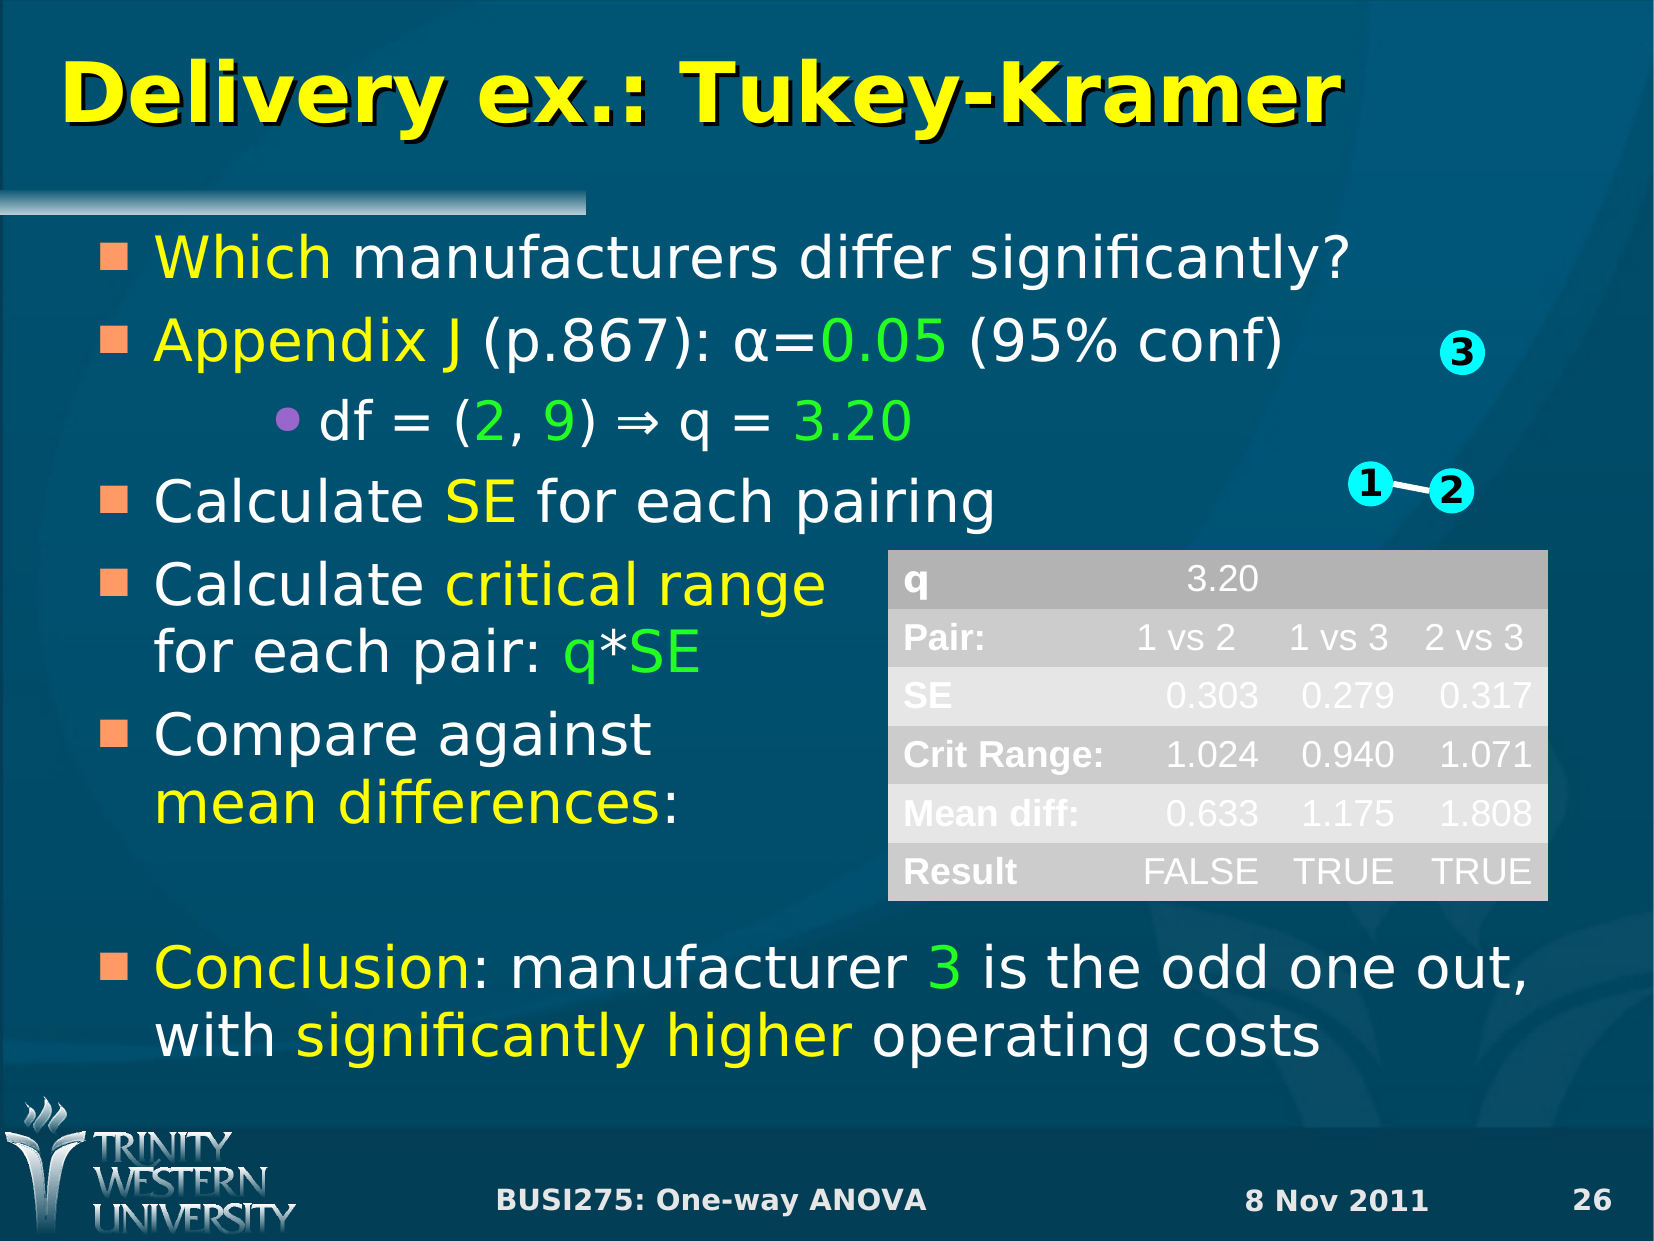

# Delivery ex.: Tukey-Kramer
Which manufacturers differ significantly?
Appendix J (p.867): α=0.05 (95% conf)
df = (2, 9) ⇒ q = 3.20
Calculate SE for each pairing
Calculate critical range
for each pair: q*SE
Compare against
mean differences:
Conclusion: manufacturer 3 is the odd one out, with significantly higher operating costs
3
1
2
| q | 3.20 | | |
| --- | --- | --- | --- |
| Pair: | 1 vs 2 | 1 vs 3 | 2 vs 3 |
| SE | 0.303 | 0.279 | 0.317 |
| Crit Range: | 1.024 | 0.940 | 1.071 |
| Mean diff: | 0.633 | 1.175 | 1.808 |
| Result | FALSE | TRUE | TRUE |
BUSI275: One-way ANOVA
8 Nov 2011
26